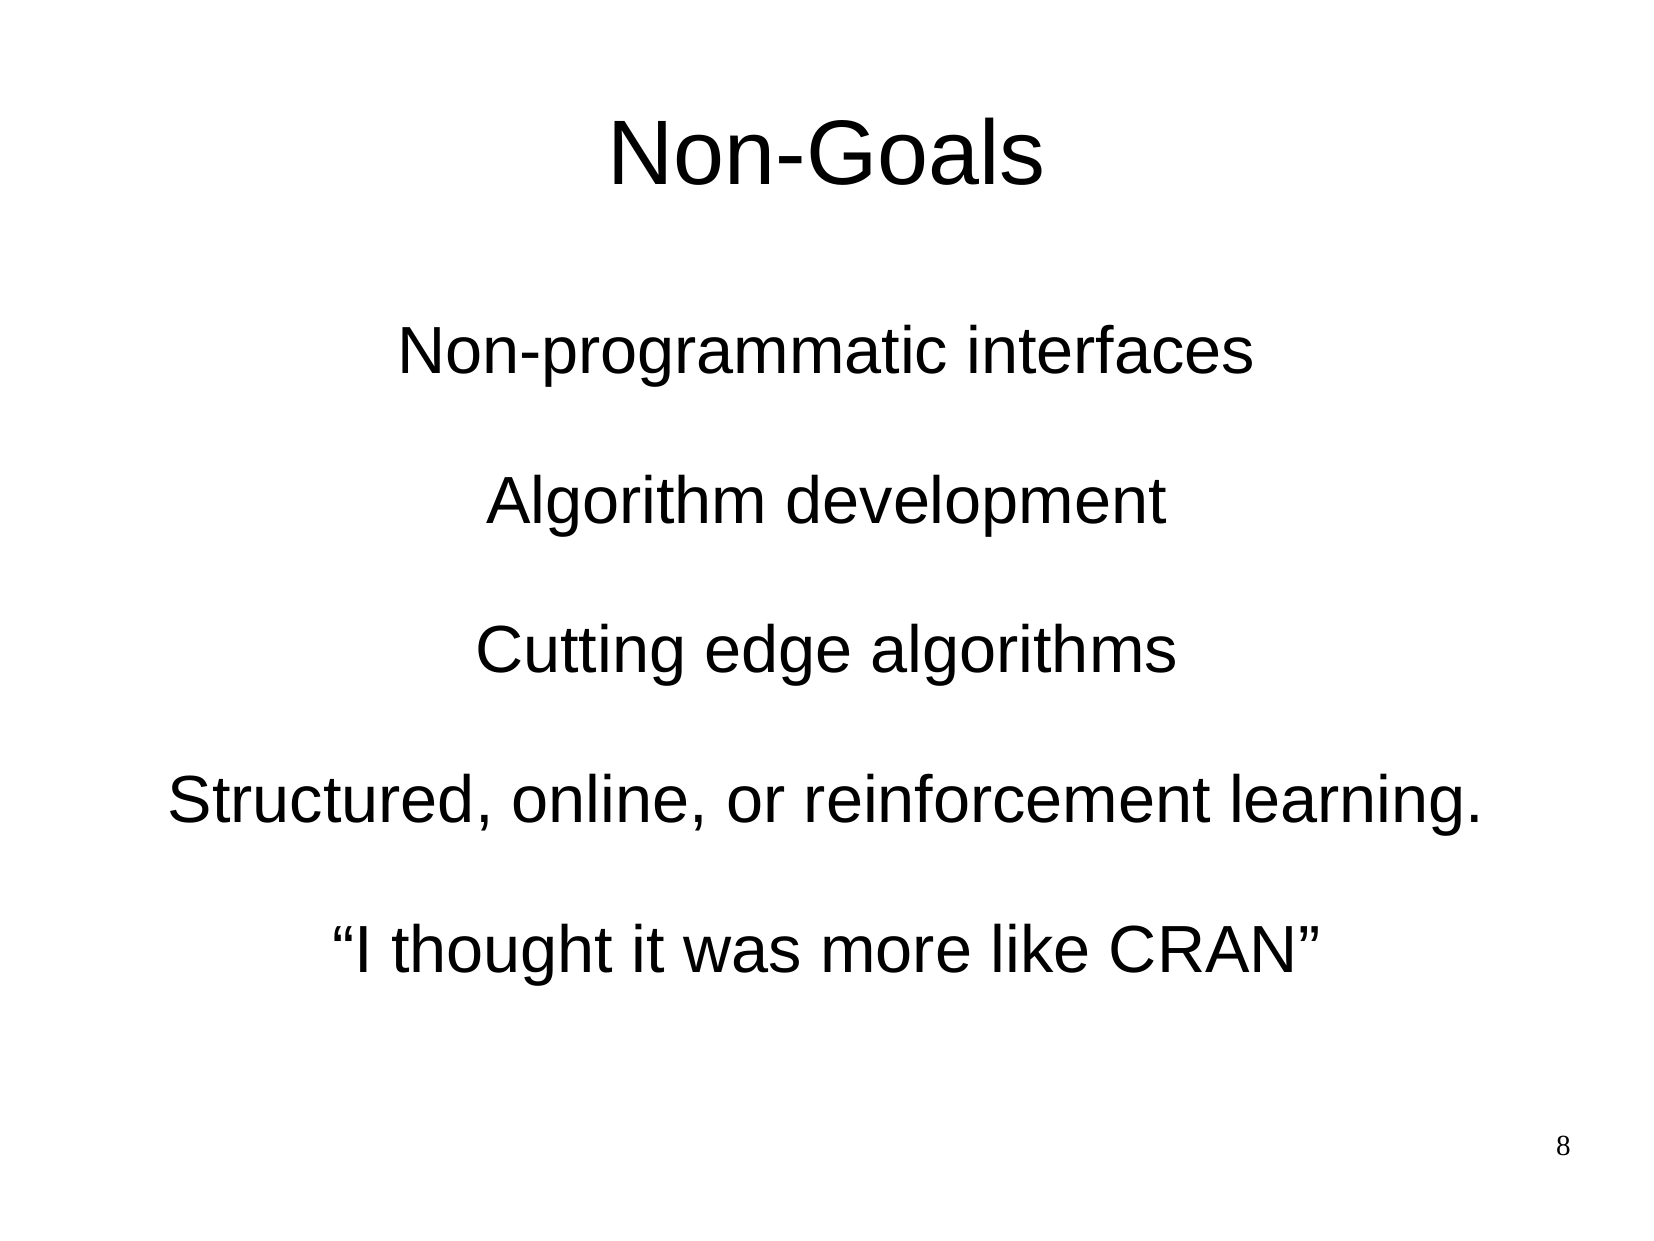

# Non-Goals
Non-programmatic interfaces
Algorithm development
Cutting edge algorithms
Structured, online, or reinforcement learning.
“I thought it was more like CRAN”
8